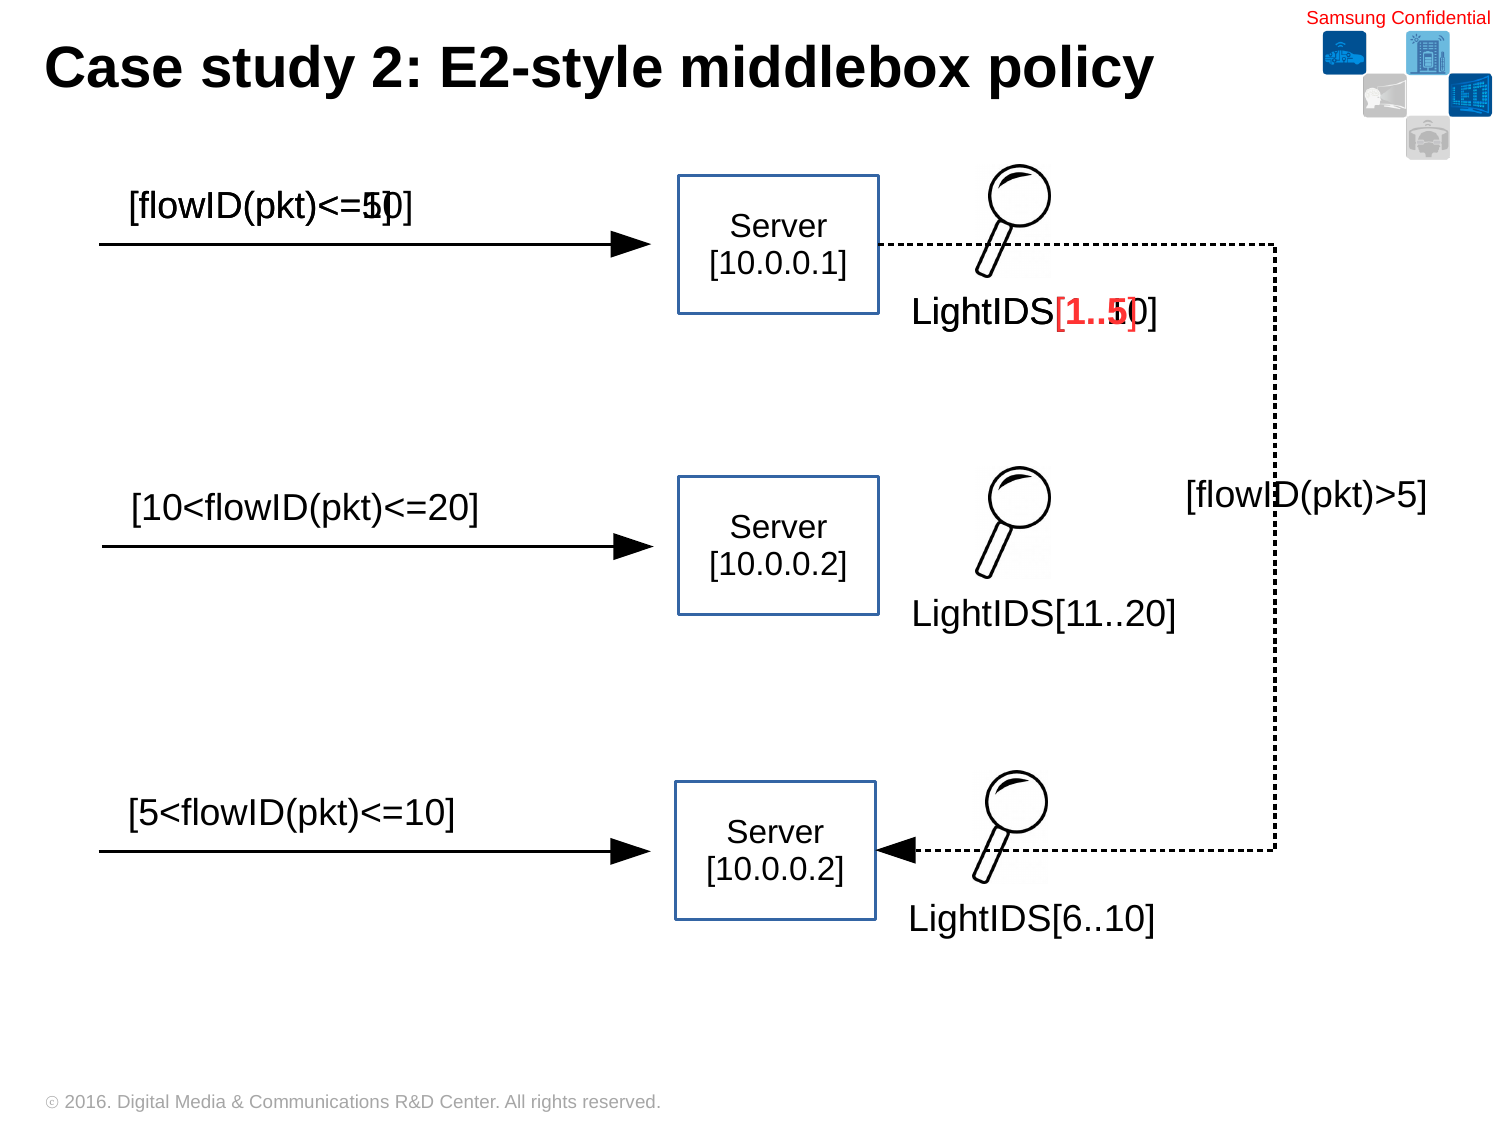

# Case study 2: E2-style middlebox policy
Server
[10.0.0.1]
[flowID(pkt)<=10]
[flowID(pkt)<=5]
LightIDS[1..10]
LightIDS[1..5]
[flowID(pkt)>5]
Server
[10.0.0.2]
[10<flowID(pkt)<=20]
LightIDS[11..20]
Server
[10.0.0.2]
[5<flowID(pkt)<=10]
LightIDS[6..10]